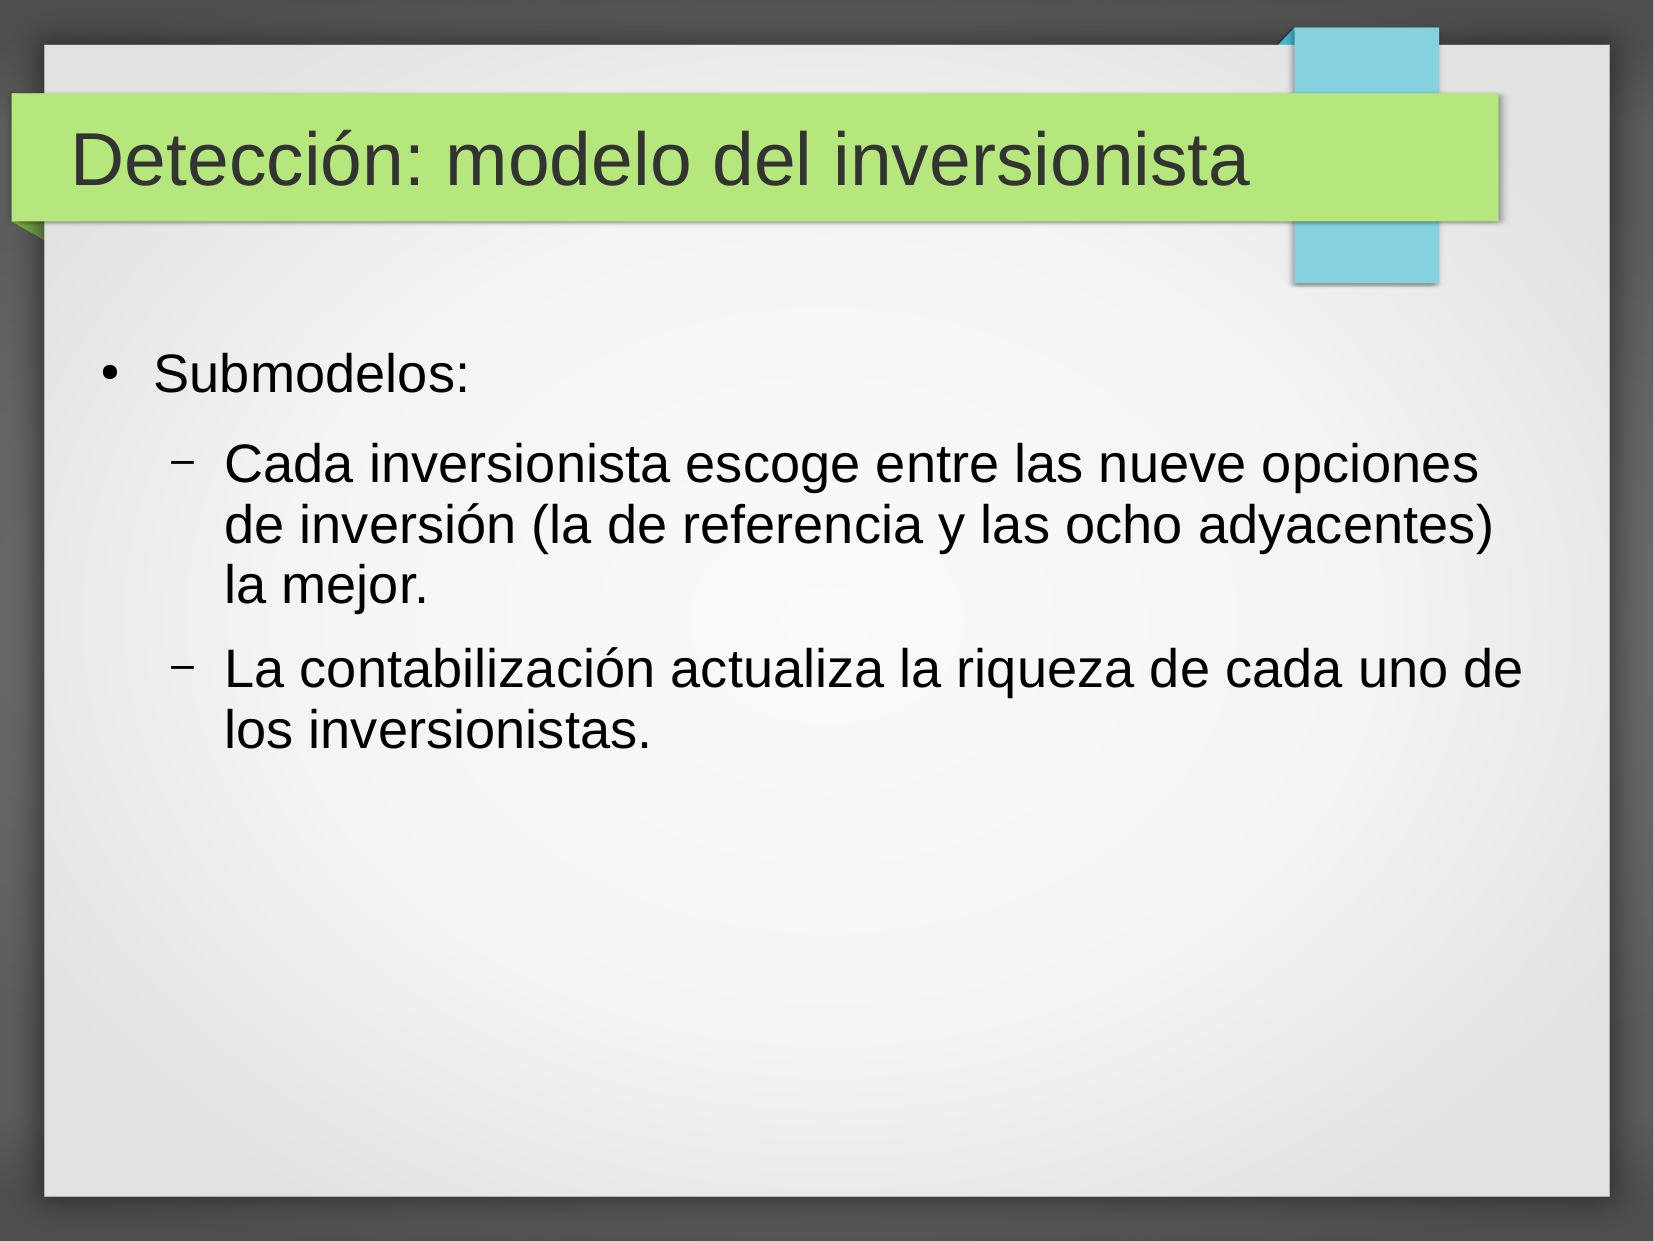

# Detección: modelo del inversionista
Submodelos:
Cada inversionista escoge entre las nueve opciones de inversión (la de referencia y las ocho adyacentes) la mejor.
La contabilización actualiza la riqueza de cada uno de los inversionistas.